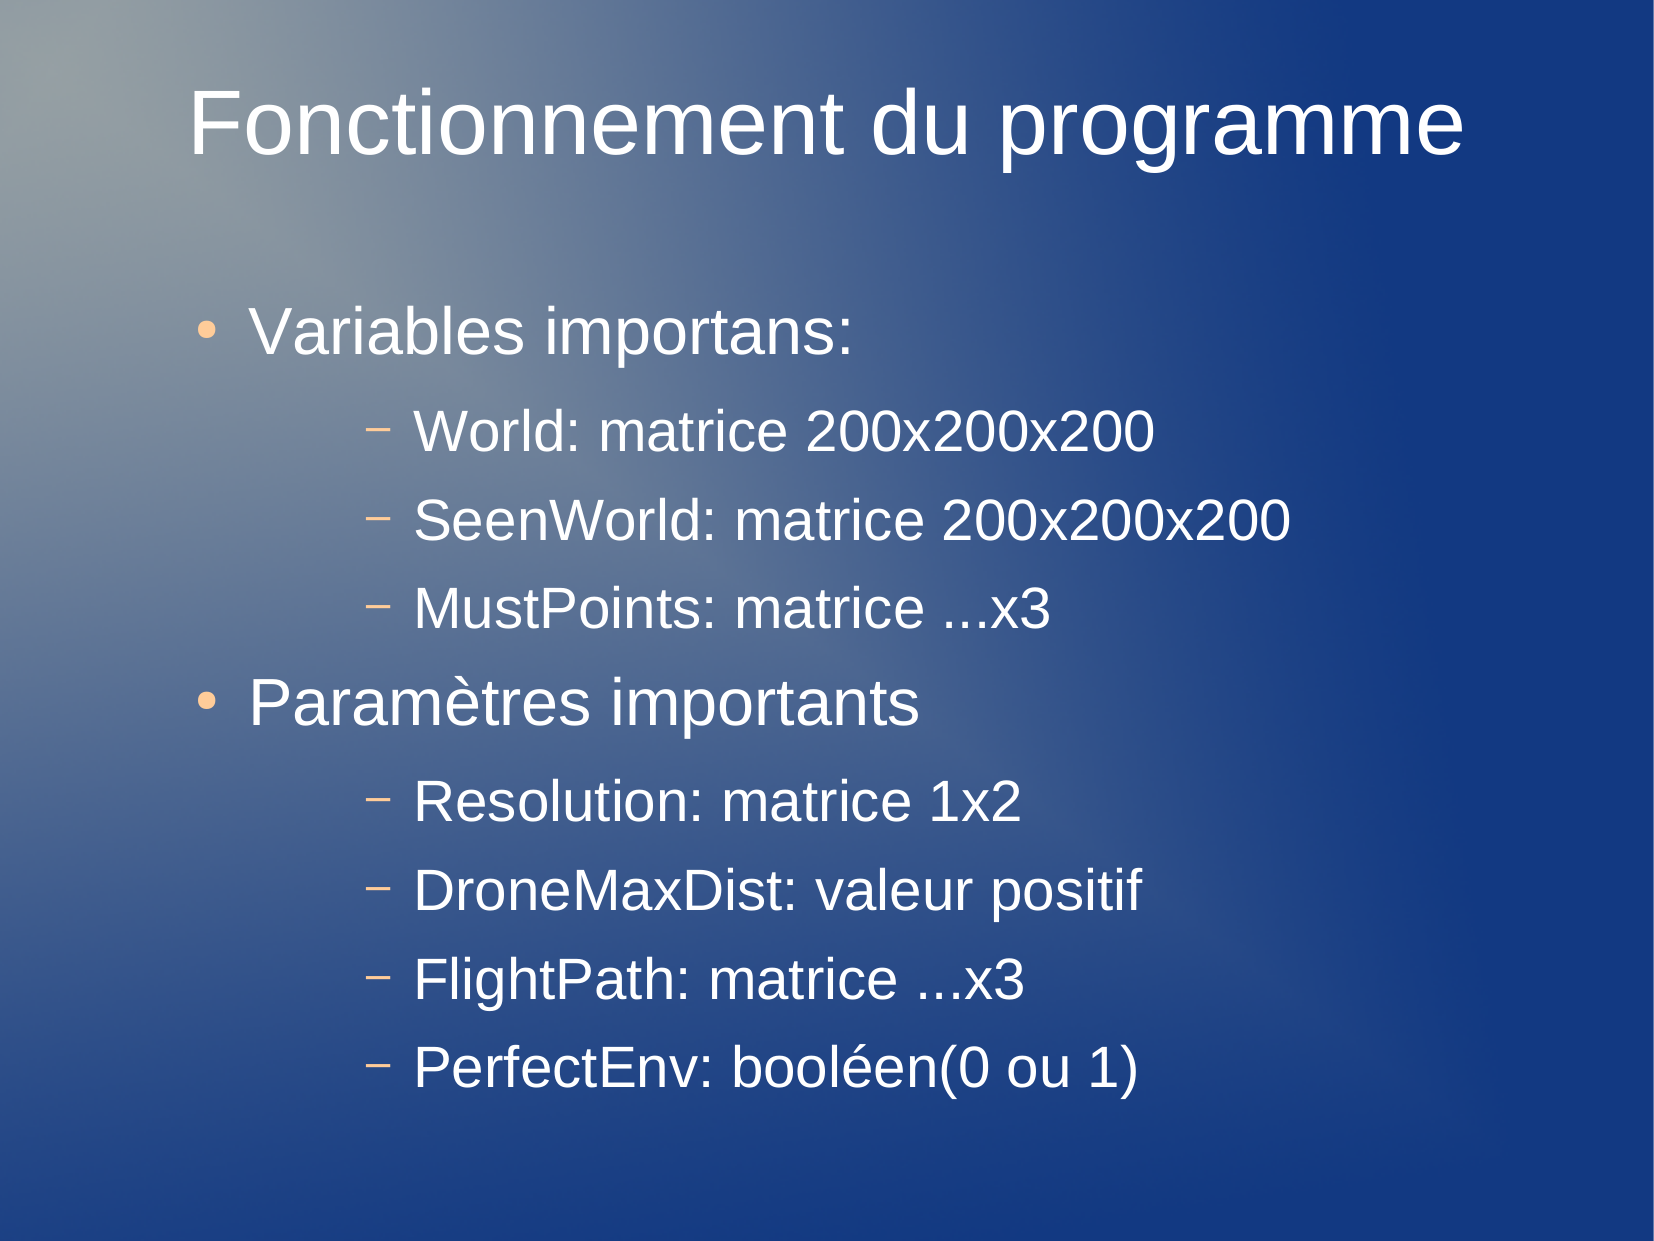

# Fonctionnement du programme
Variables importans:
World: matrice 200x200x200
SeenWorld: matrice 200x200x200
MustPoints: matrice ...x3
Paramètres importants
Resolution: matrice 1x2
DroneMaxDist: valeur positif
FlightPath: matrice ...x3
PerfectEnv: booléen(0 ou 1)